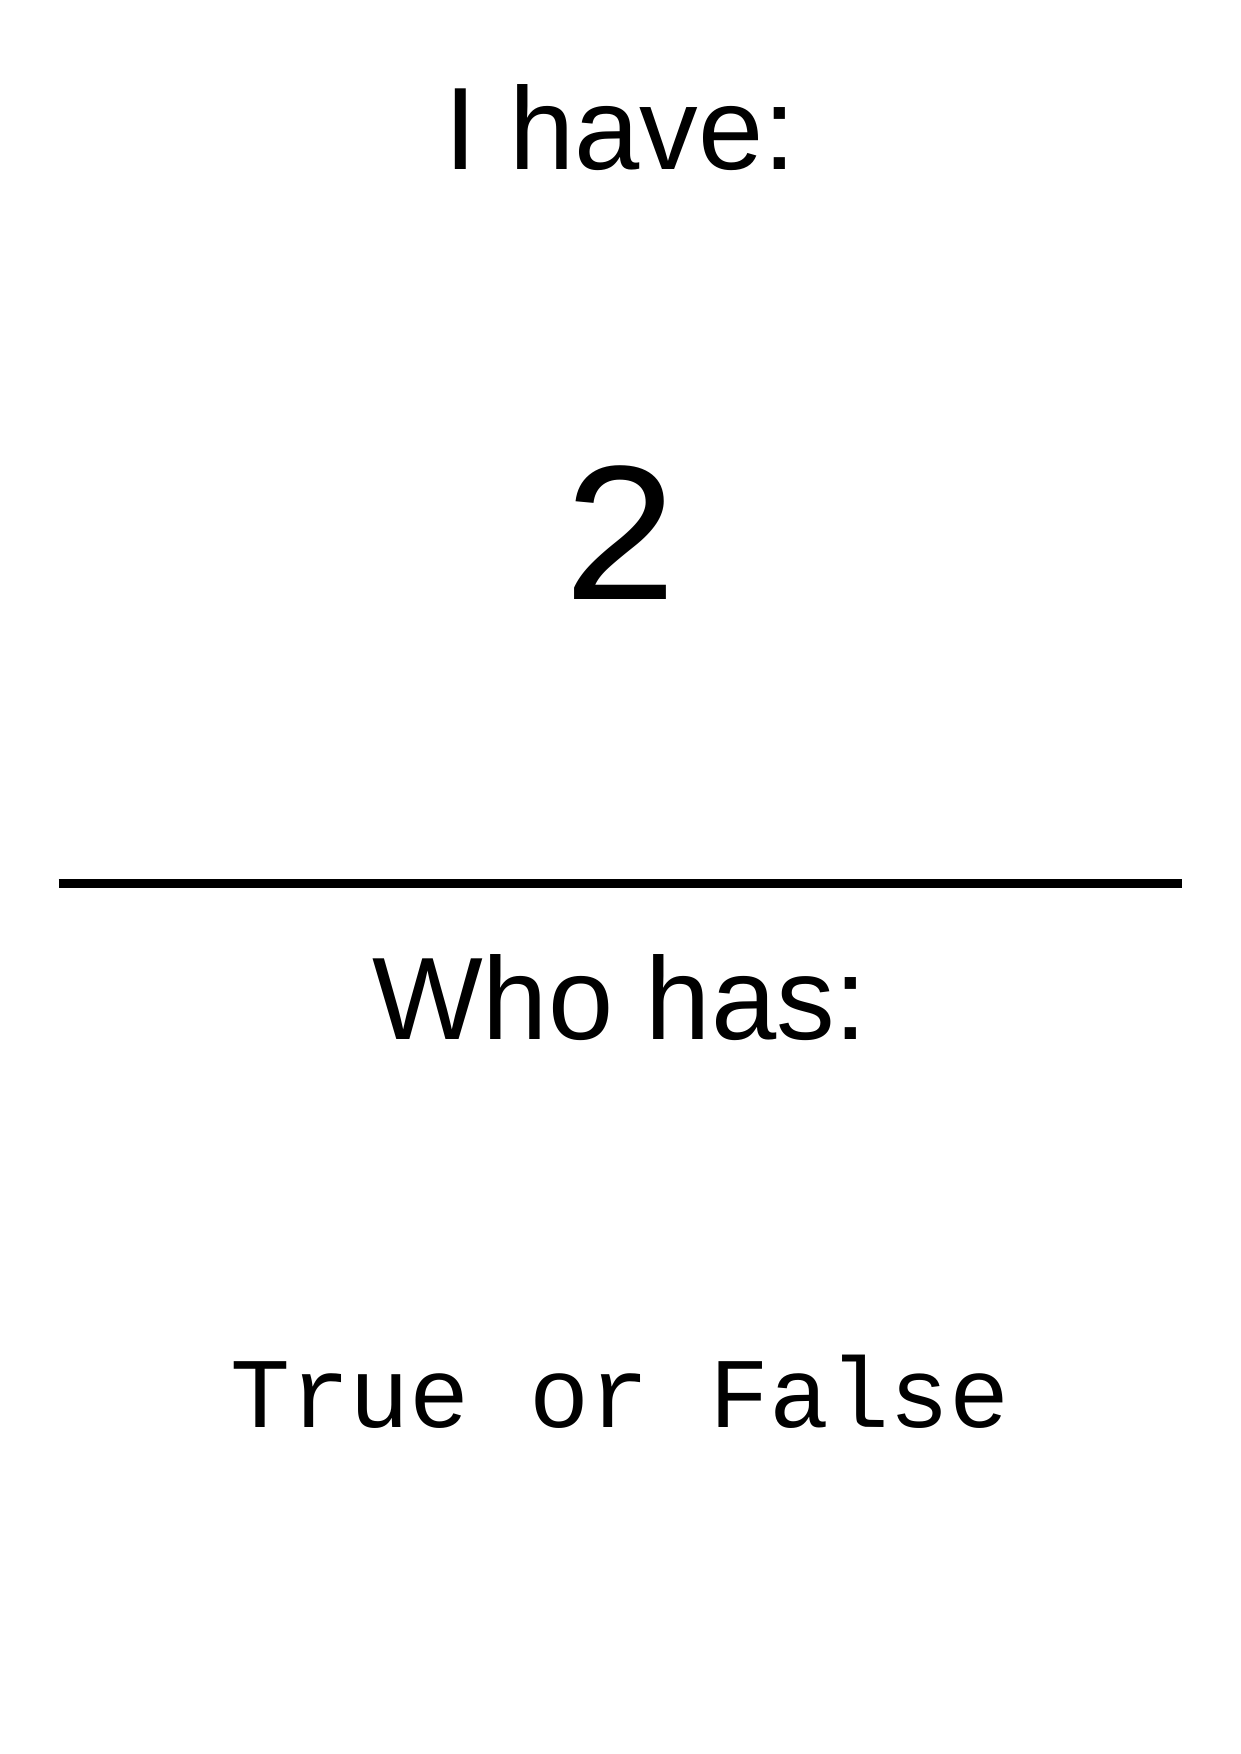

# I have:
2
Who has:
True or False